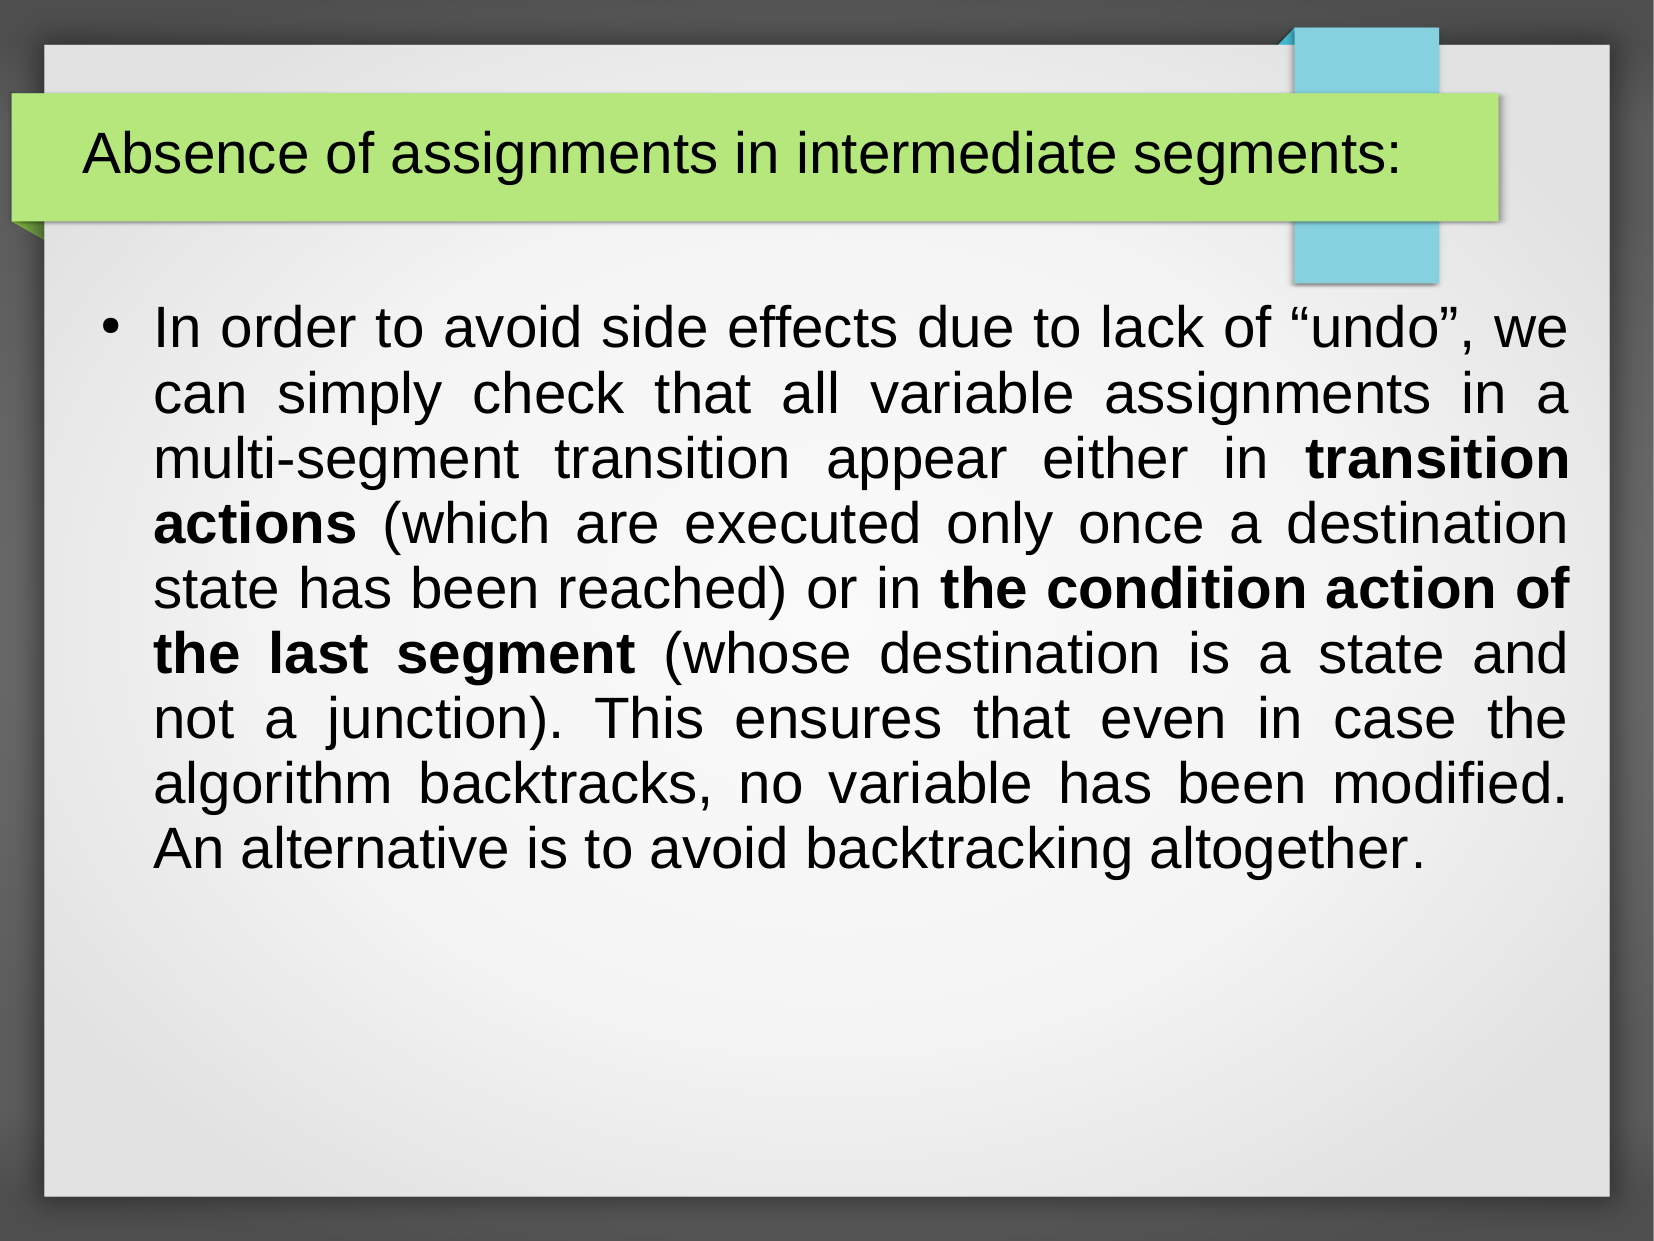

# Absence of assignments in intermediate segments:
In order to avoid side effects due to lack of “undo”, we can simply check that all variable assignments in a multi-segment transition appear either in transition actions (which are executed only once a destination state has been reached) or in the condition action of the last segment (whose destination is a state and not a junction). This ensures that even in case the algorithm backtracks, no variable has been modified. An alternative is to avoid backtracking altogether.